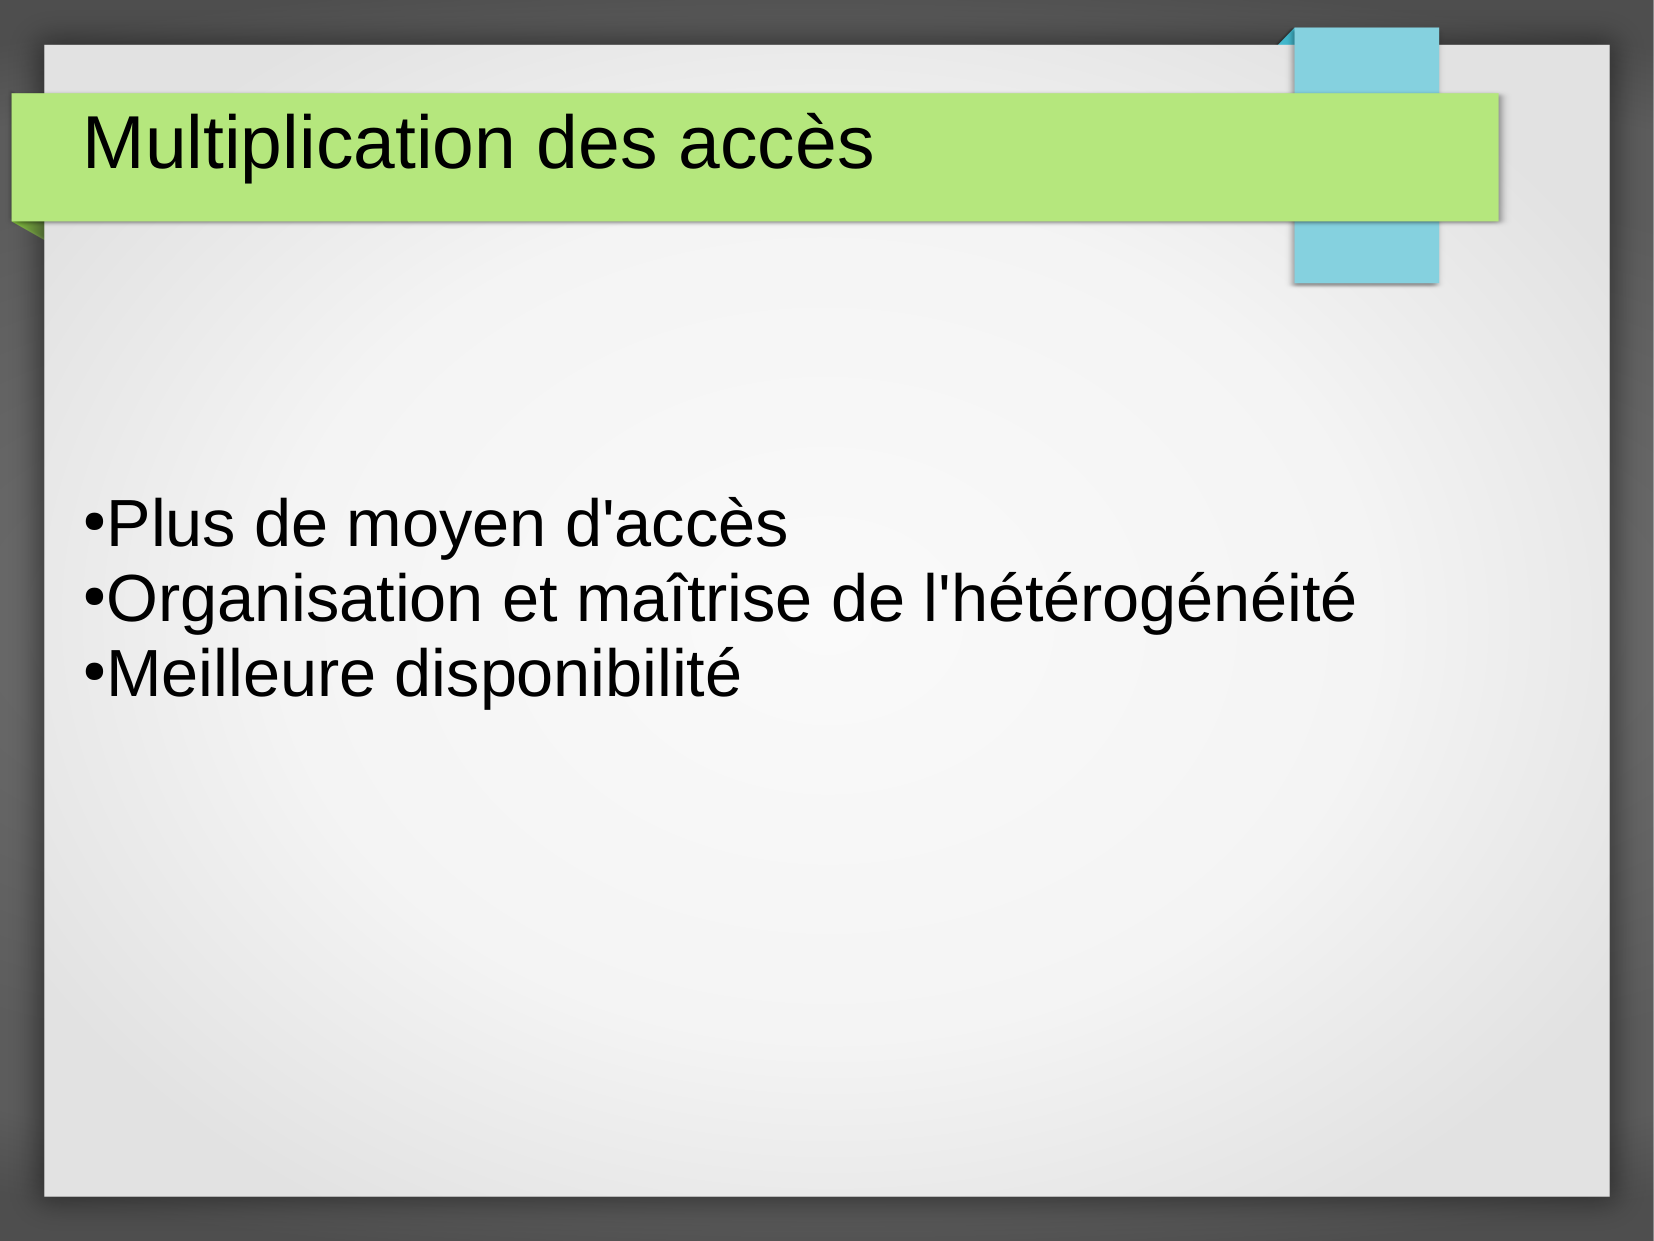

# Multiplication des accès
Plus de moyen d'accès
Organisation et maîtrise de l'hétérogénéité
Meilleure disponibilité